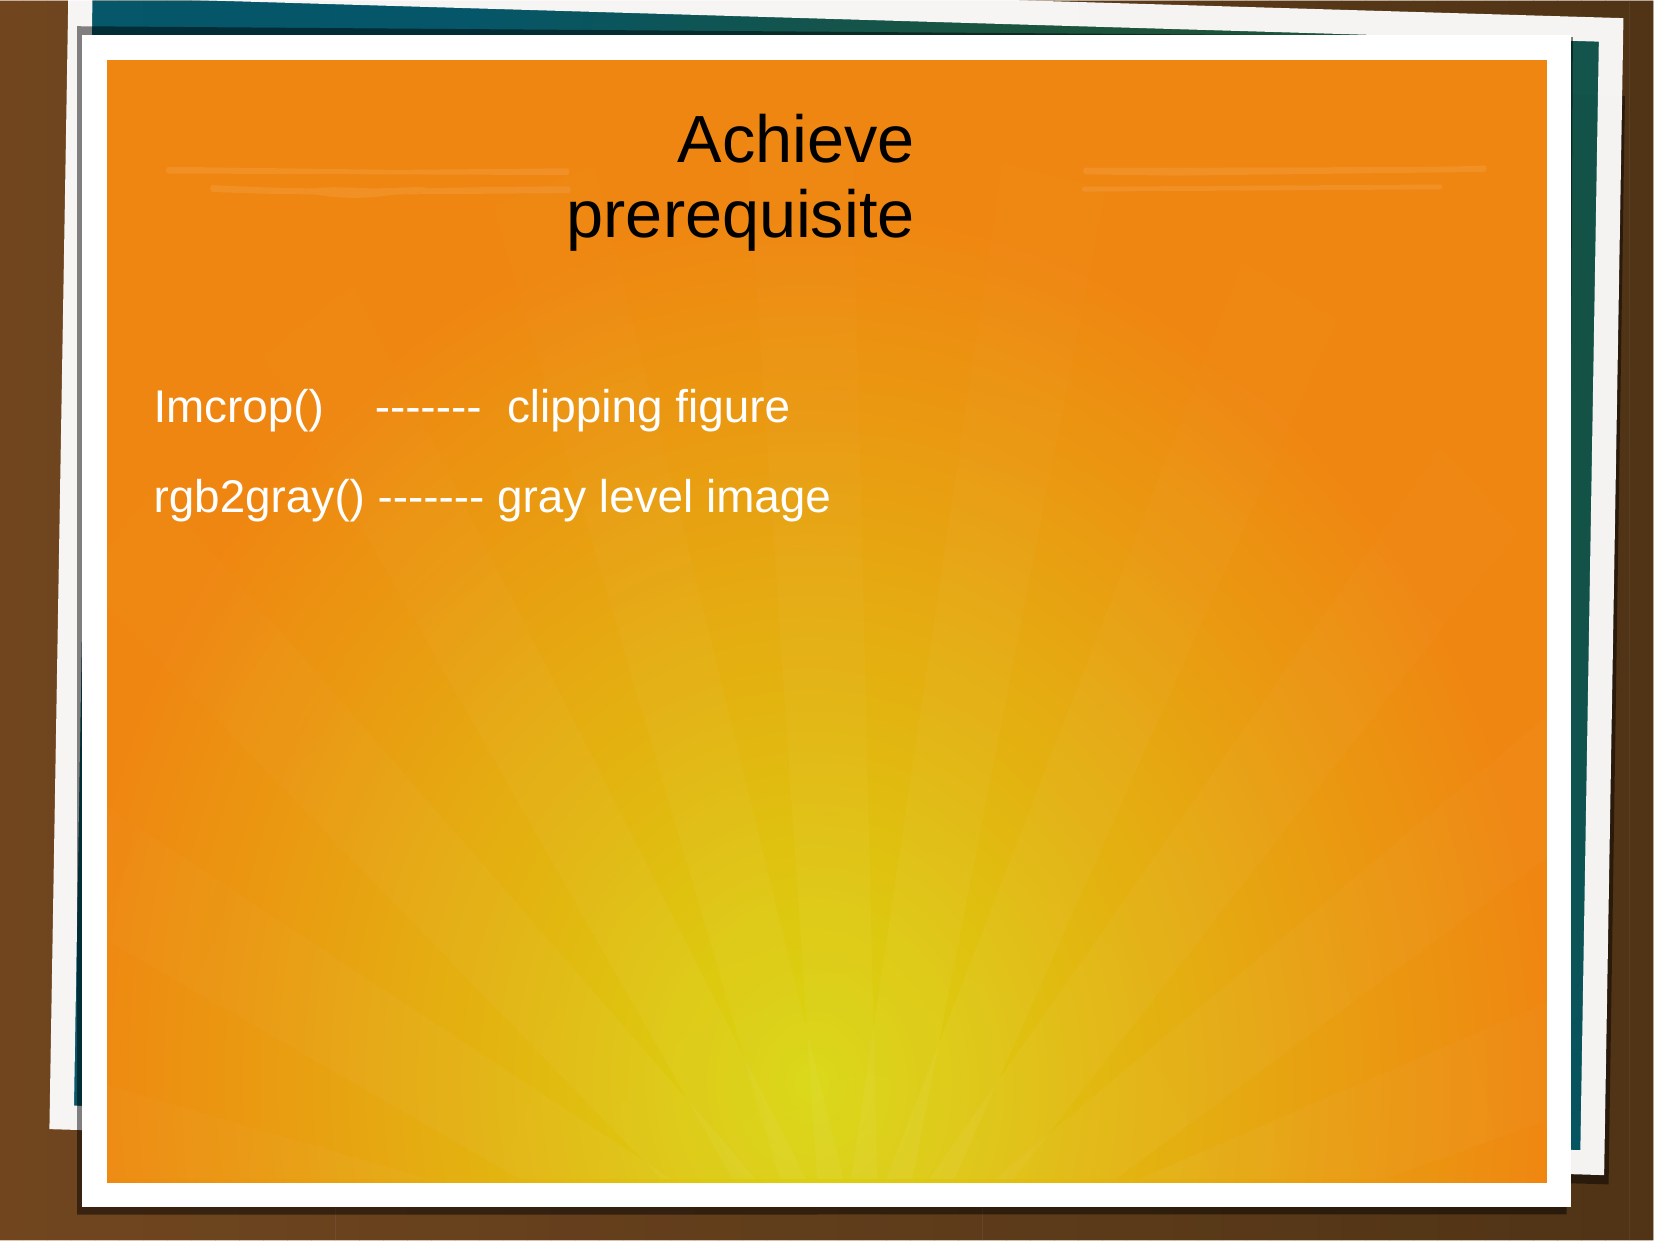

# Achieve prerequisite
Imcrop() ------- clipping figure
rgb2gray() ------- gray level image